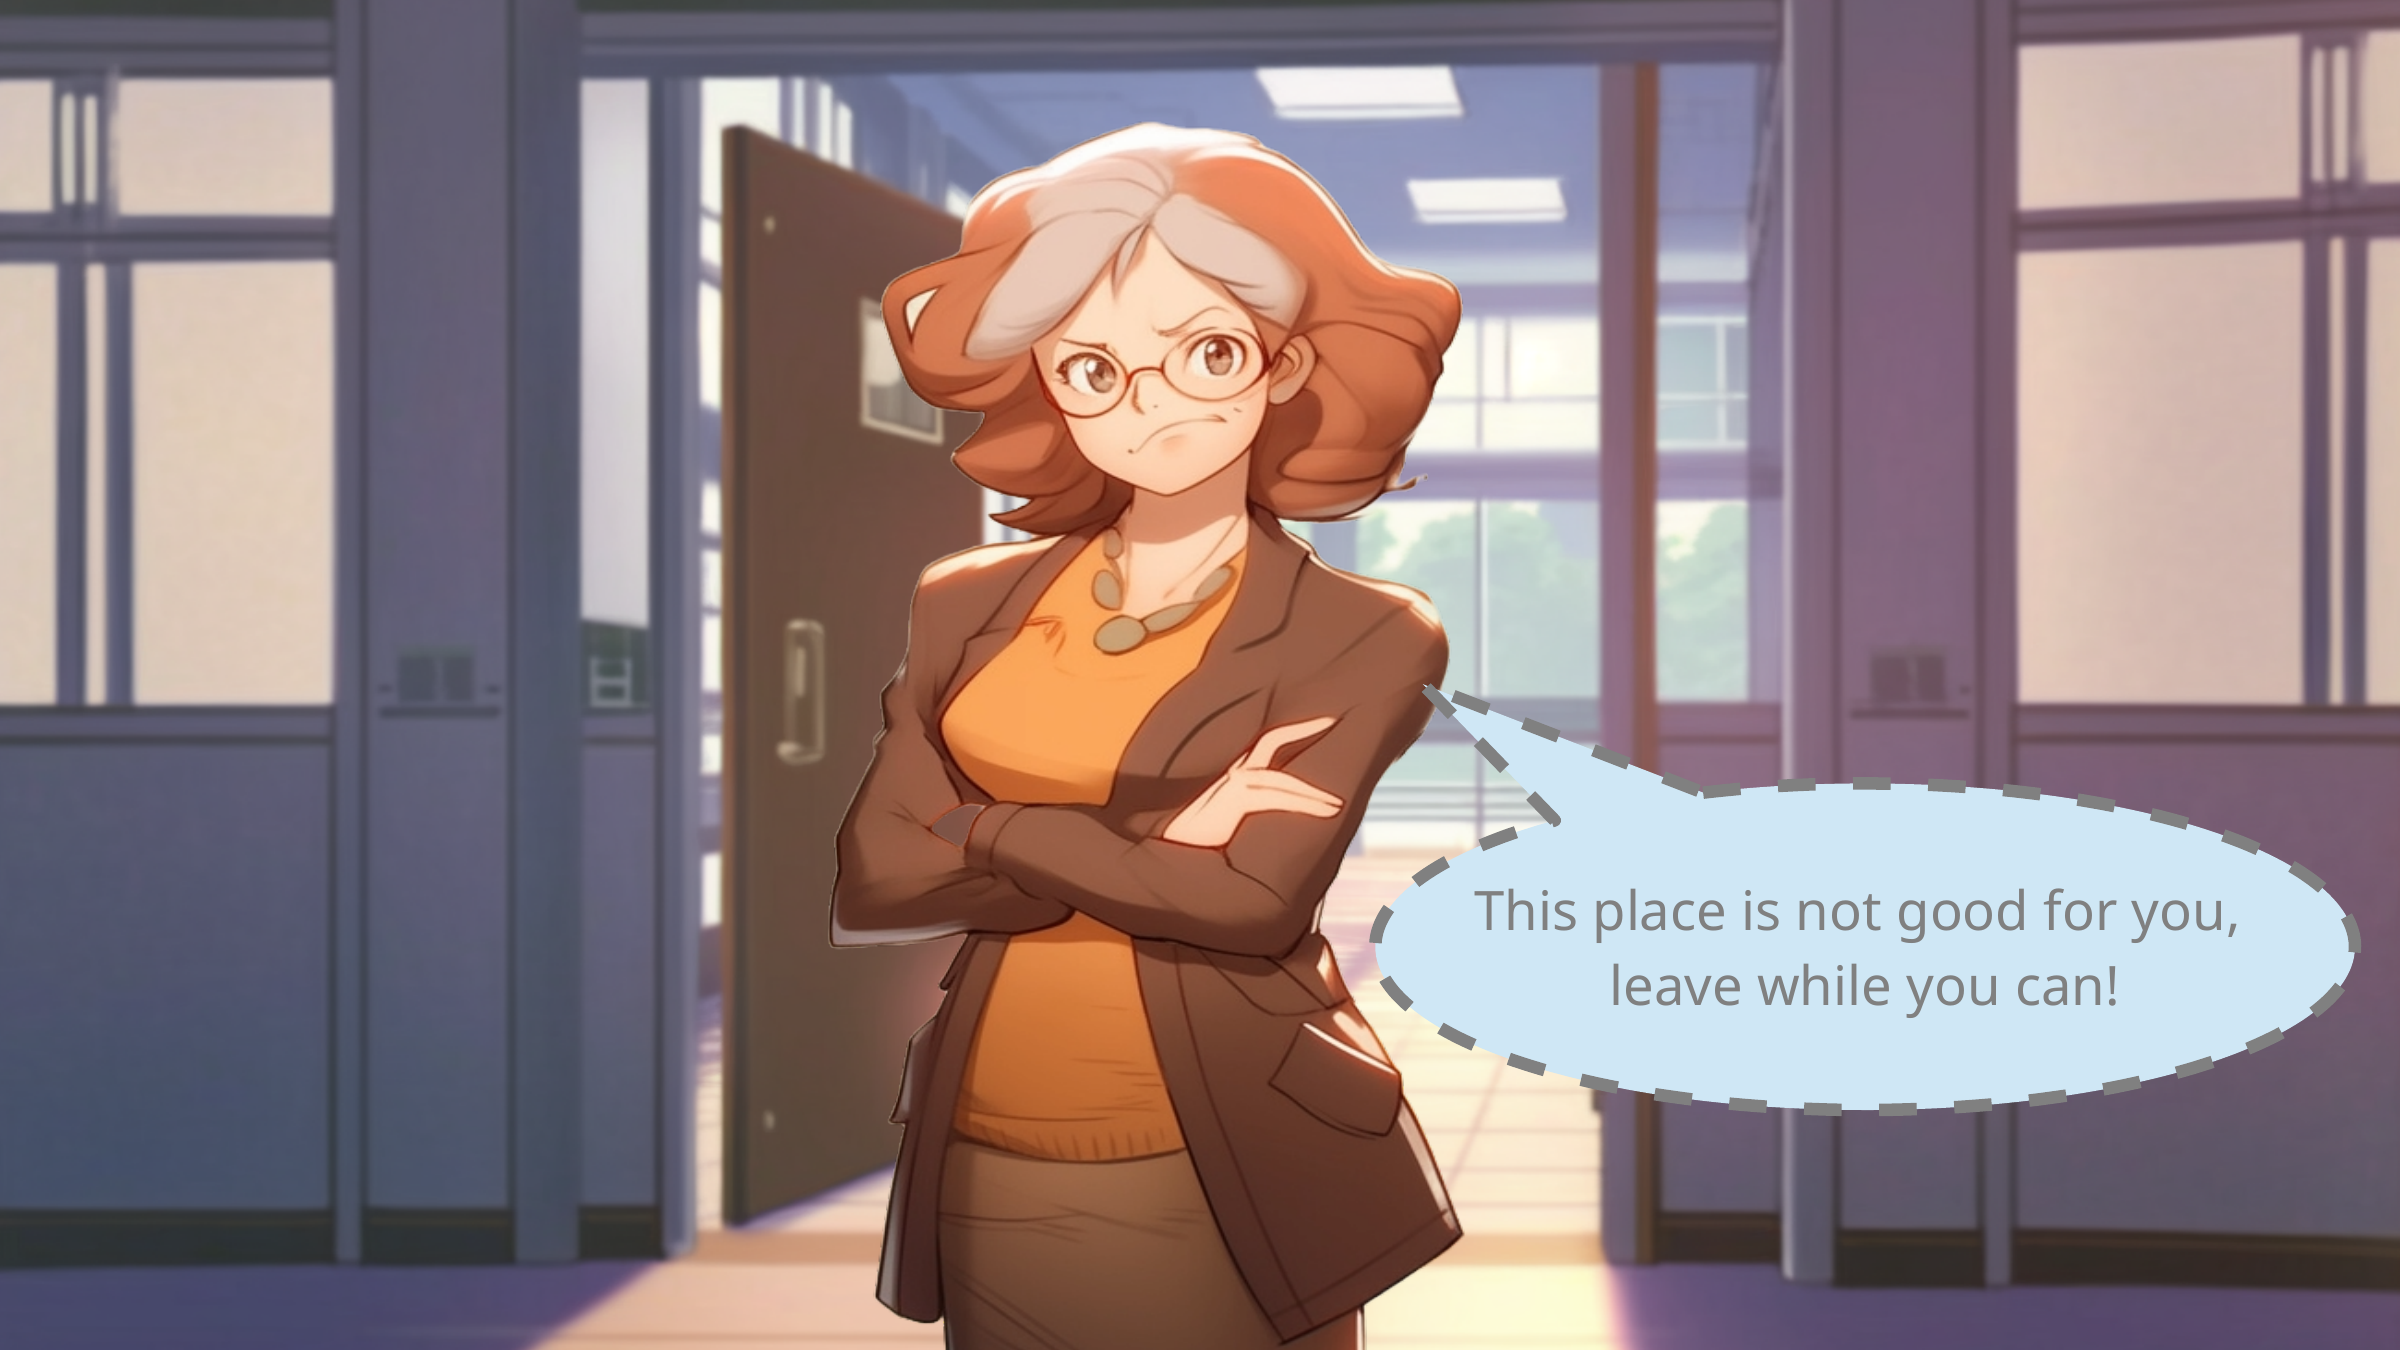

This place is not good for you,
leave while you can!